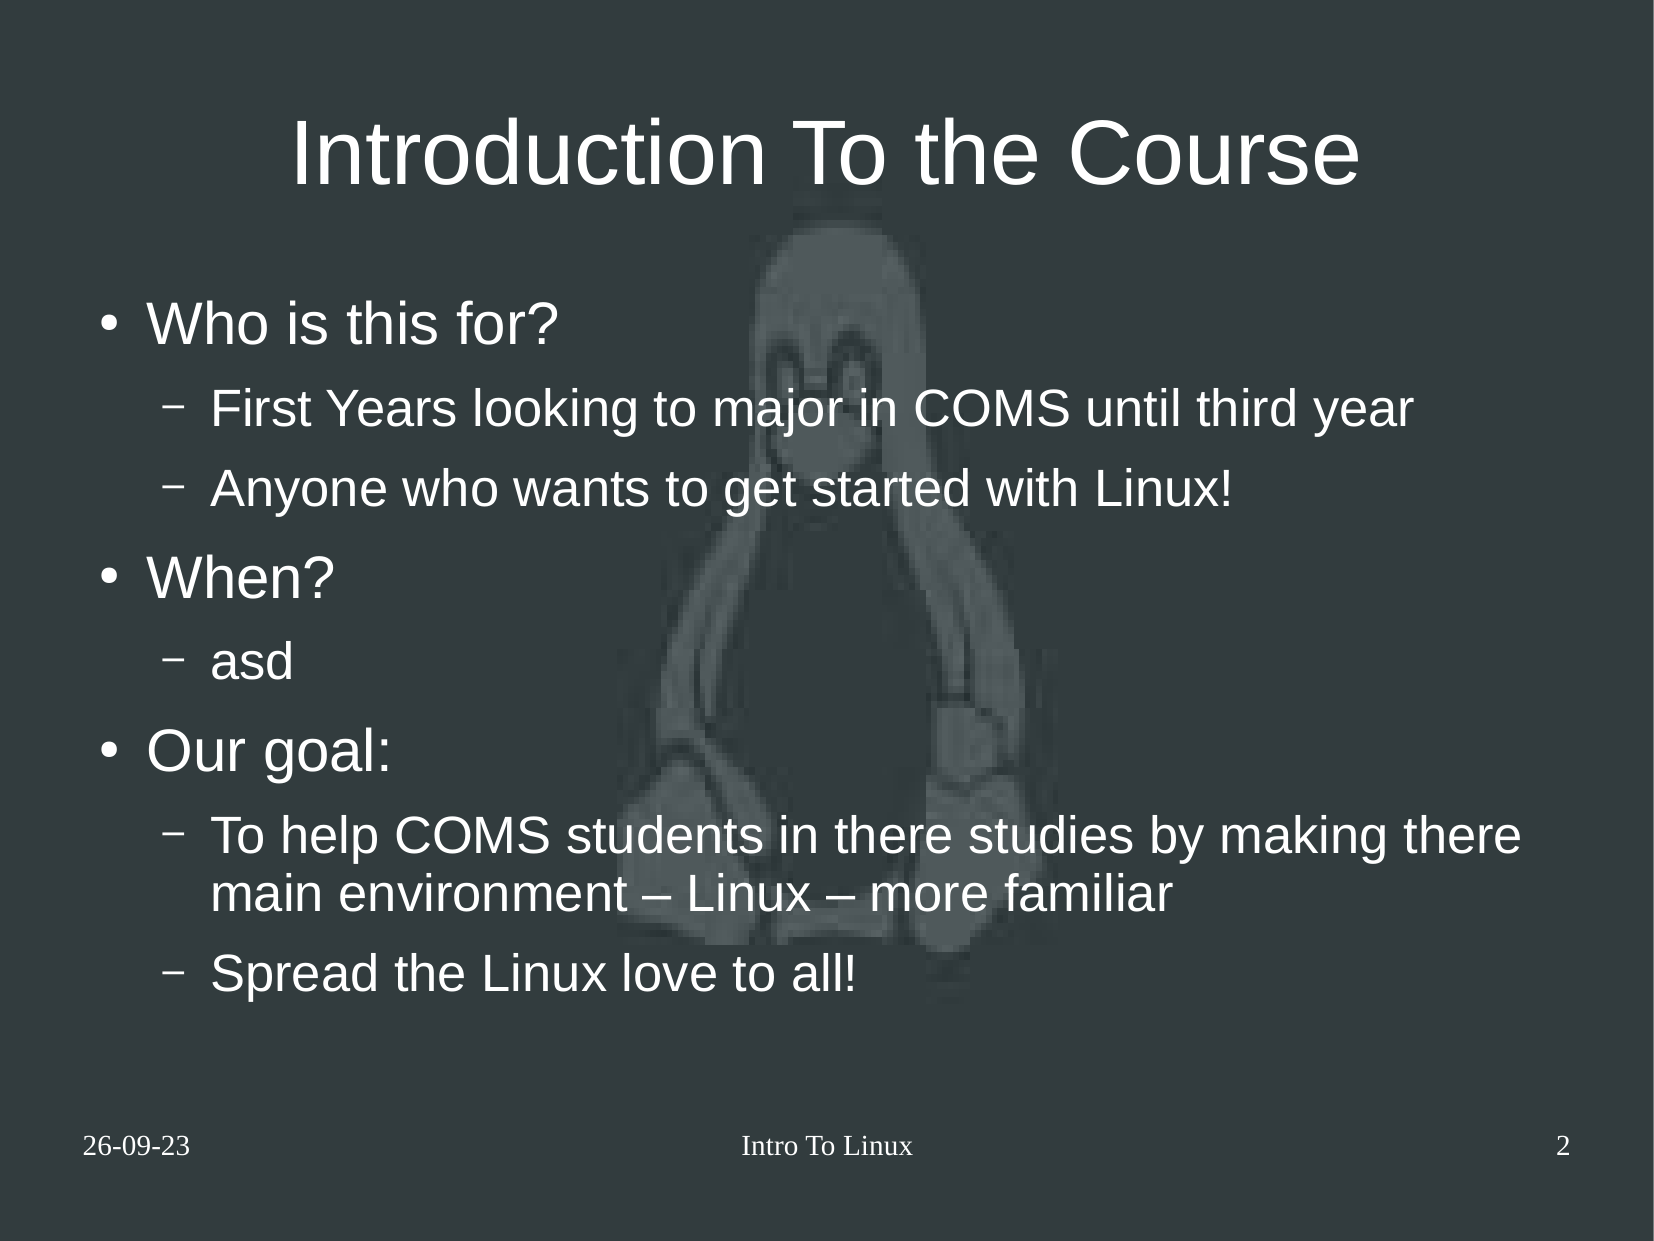

# Introduction To the Course
Who is this for?
First Years looking to major in COMS until third year
Anyone who wants to get started with Linux!
When?
asd
Our goal:
To help COMS students in there studies by making there main environment – Linux – more familiar
Spread the Linux love to all!
Intro To Linux
2